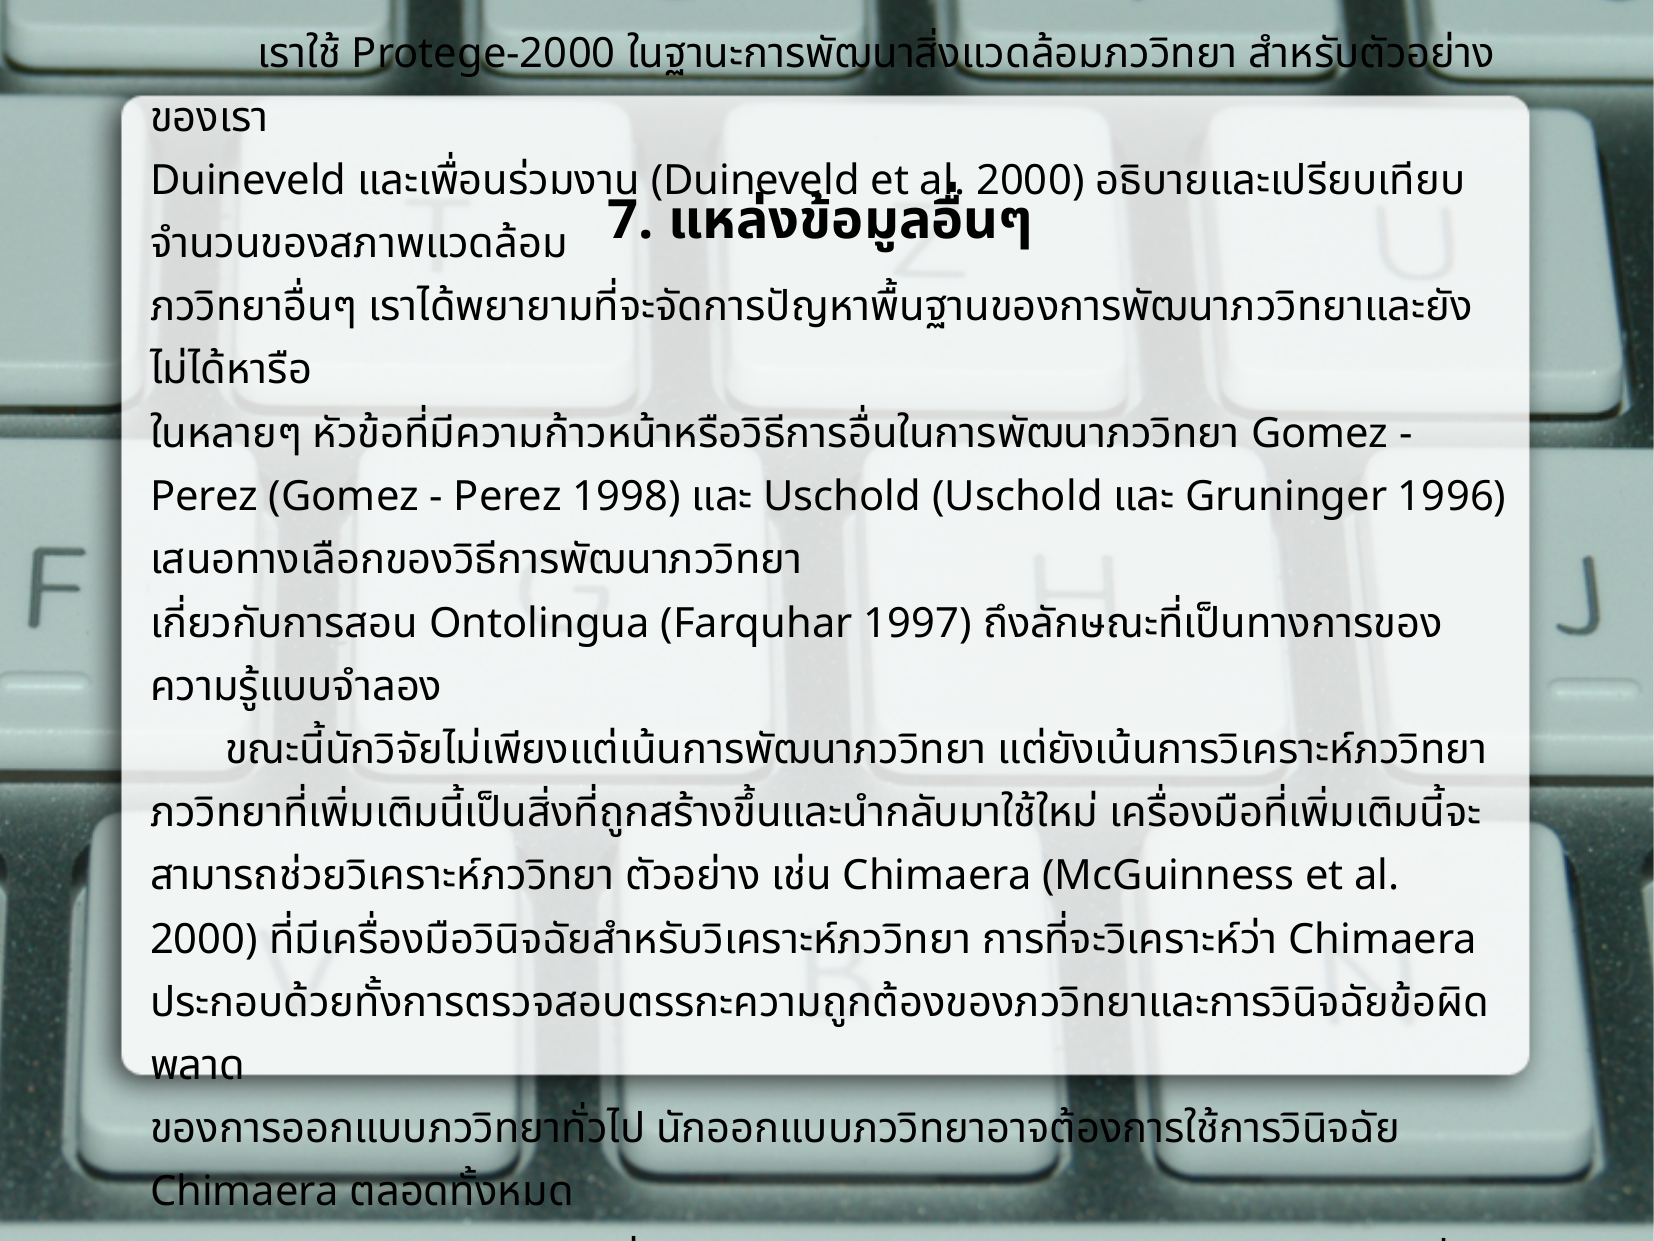

เราใช้ Protege-2000 ในฐานะการพัฒนาสิ่งแวดล้อมภววิทยา สำหรับตัวอย่างของเรา
Duineveld และเพื่อนร่วมงาน (Duineveld et al. 2000) อธิบายและเปรียบเทียบจำนวนของสภาพแวดล้อม
ภววิทยาอื่นๆ เราได้พยายามที่จะจัดการปัญหาพื้นฐานของการพัฒนาภววิทยาและยังไม่ได้หารือ
ในหลายๆ หัวข้อที่มีความก้าวหน้าหรือวิธีการอื่นในการพัฒนาภววิทยา Gomez - Perez (Gomez - Perez 1998) และ Uschold (Uschold และ Gruninger 1996) เสนอทางเลือกของวิธีการพัฒนาภววิทยา
เกี่ยวกับการสอน Ontolingua (Farquhar 1997) ถึงลักษณะที่เป็นทางการของความรู้แบบจำลอง
ขณะนี้นักวิจัยไม่เพียงแต่เน้นการพัฒนาภววิทยา แต่ยังเน้นการวิเคราะห์ภววิทยา ภววิทยาที่เพิ่มเติมนี้เป็นสิ่งที่ถูกสร้างขึ้นและนำกลับมาใช้ใหม่ เครื่องมือที่เพิ่มเติมนี้จะสามารถช่วยวิเคราะห์ภววิทยา ตัวอย่าง เช่น Chimaera (McGuinness et al. 2000) ที่มีเครื่องมือวินิจฉัยสำหรับวิเคราะห์ภววิทยา การที่จะวิเคราะห์ว่า Chimaera ประกอบด้วยทั้งการตรวจสอบตรรกะความถูกต้องของภววิทยาและการวินิจฉัยข้อผิดพลาด
ของการออกแบบภววิทยาทั่วไป นักออกแบบภววิทยาอาจต้องการใช้การวินิจฉัย Chimaera ตลอดทั้งหมด
ในการค่อยๆ พัฒนาภววิทยาเพื่อกำหนดความสอดคล้องกับการสร้างแบบจำลองทั่วไป
# 7. แหล่งข้อมูลอื่นๆ